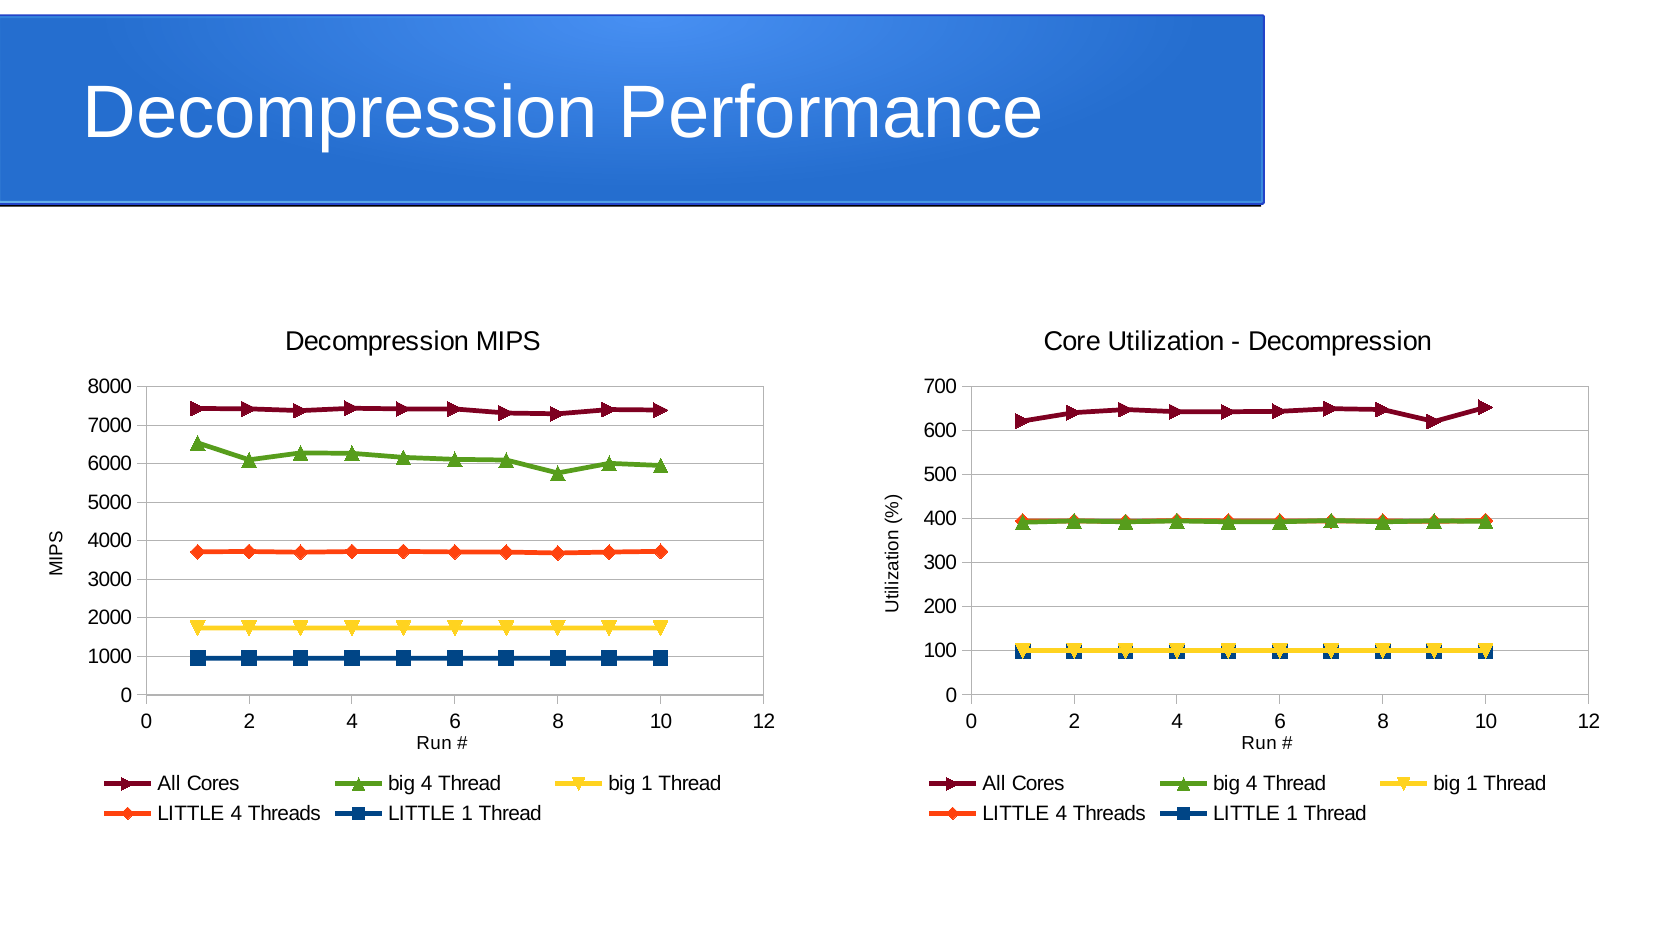

# Decompression Performance
### Chart: Decompression MIPS
| Category | All Cores | big 4 Thread | big 1 Thread | LITTLE 4 Threads | LITTLE 1 Thread |
|---|---|---|---|---|---|
### Chart: Core Utilization - Decompression
| Category | All Cores | big 4 Thread | big 1 Thread | LITTLE 4 Threads | LITTLE 1 Thread |
|---|---|---|---|---|---|